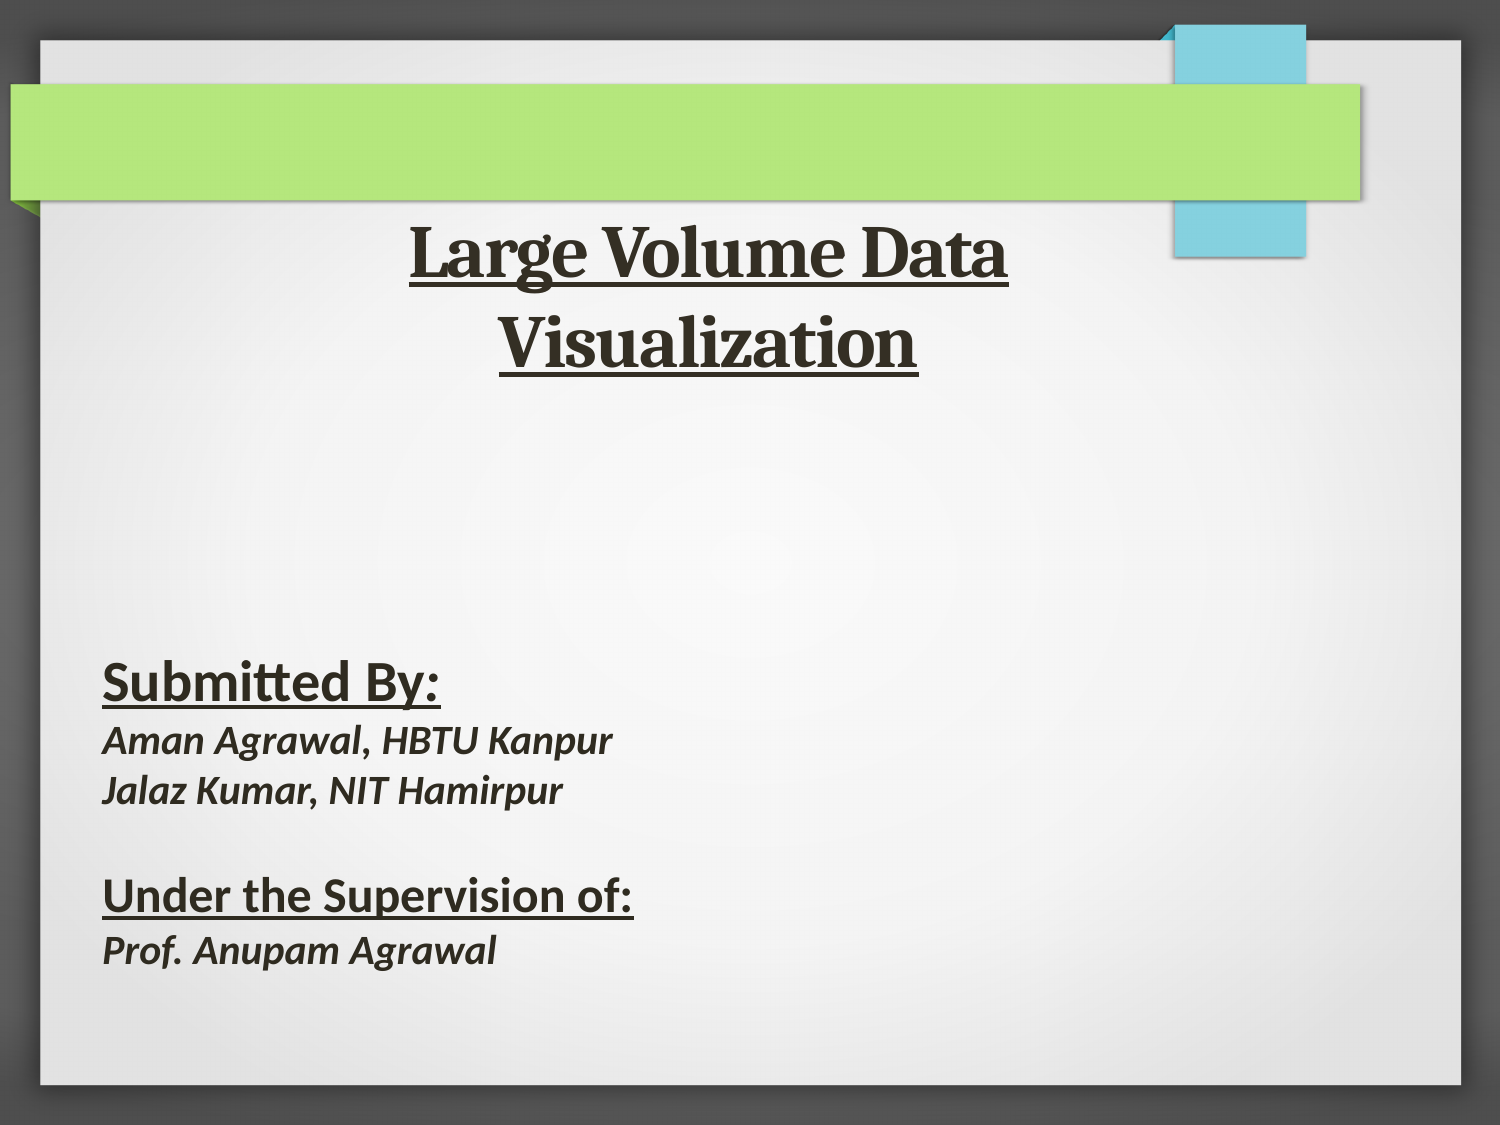

# Large Volume Data Visualization
Submitted By:
Aman Agrawal, HBTU Kanpur
Jalaz Kumar, NIT Hamirpur
Under the Supervision of:
Prof. Anupam Agrawal